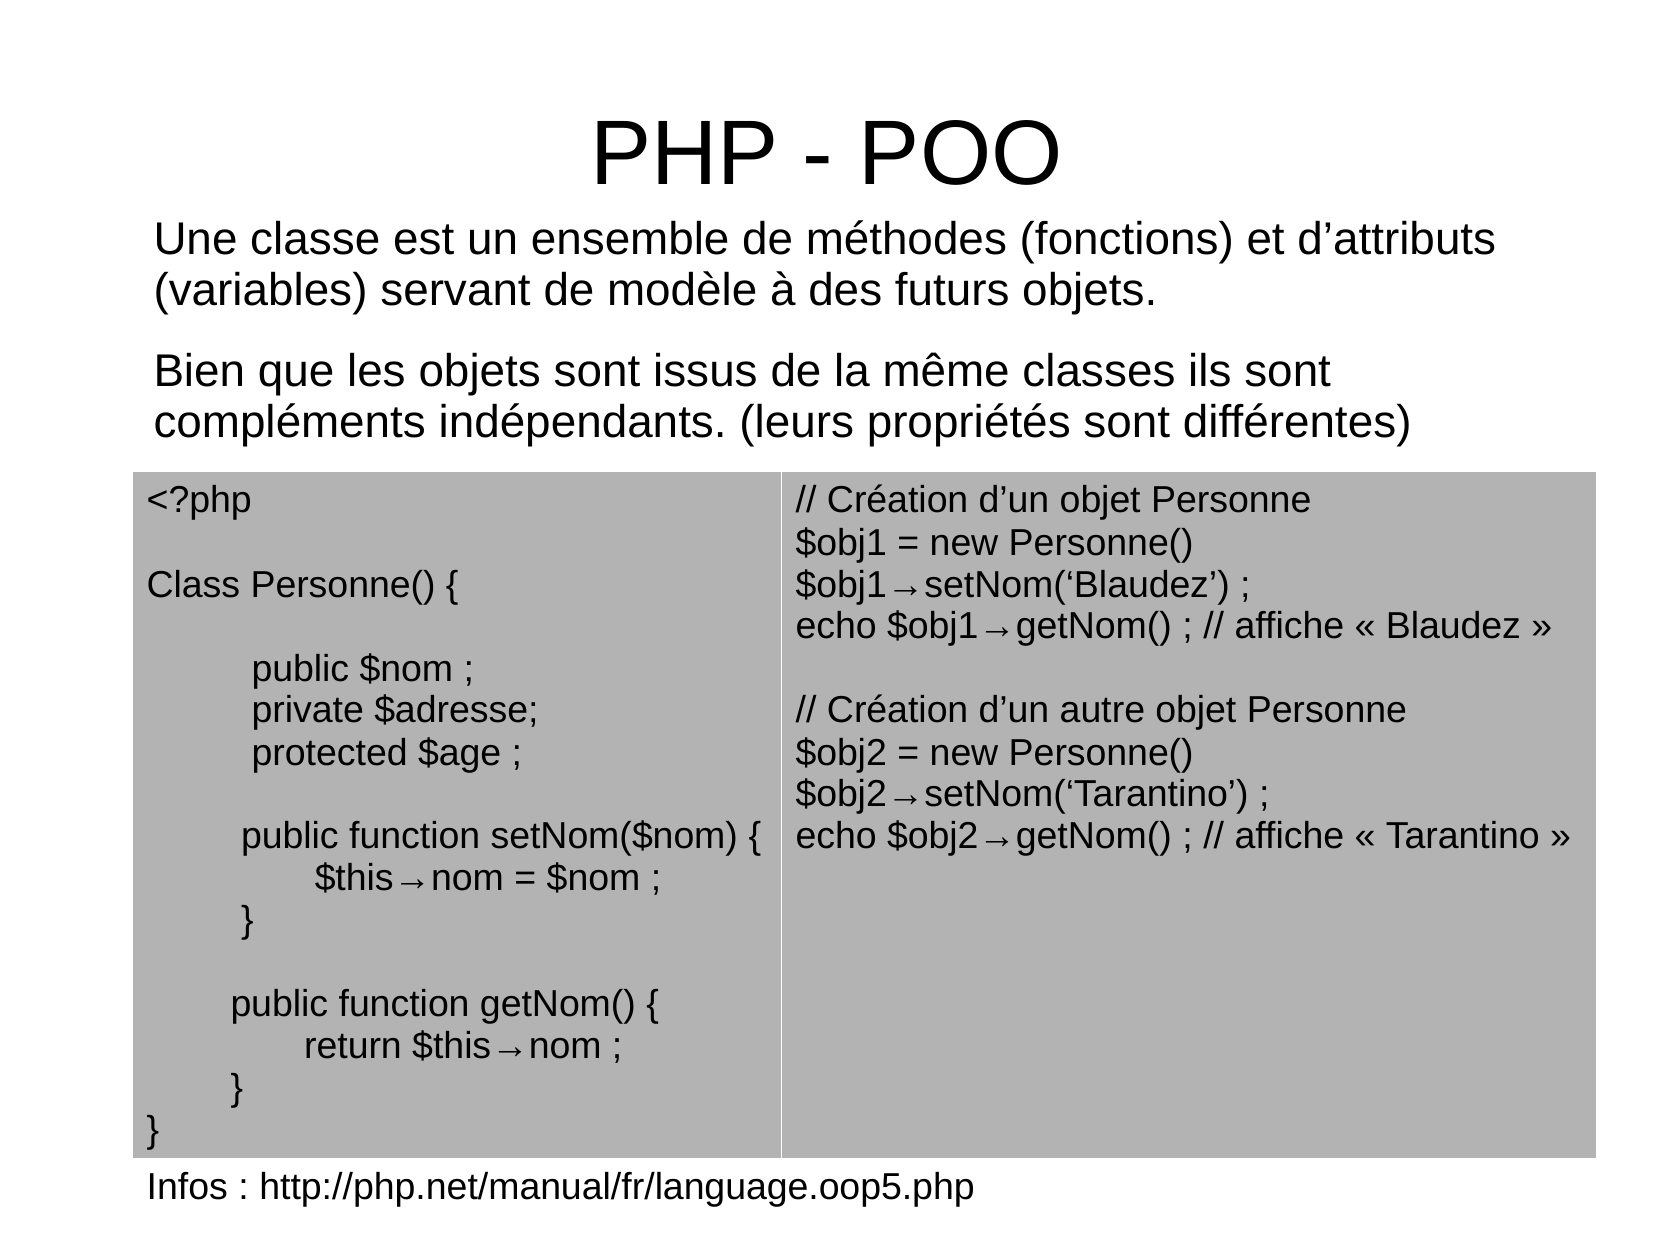

# PHP - POO
Une classe est un ensemble de méthodes (fonctions) et d’attributs (variables) servant de modèle à des futurs objets.
Bien que les objets sont issus de la même classes ils sont compléments indépendants. (leurs propriétés sont différentes)
| <?php Class Personne() { public $nom ; private $adresse; protected $age ; public function setNom($nom) { $this→nom = $nom ; } public function getNom() { return $this→nom ; } } | // Création d’un objet Personne $obj1 = new Personne()  $obj1→setNom(‘Blaudez’) ; echo $obj1→getNom() ; // affiche « Blaudez » // Création d’un autre objet Personne $obj2 = new Personne()  $obj2→setNom(‘Tarantino’) ; echo $obj2→getNom() ; // affiche « Tarantino » |
| --- | --- |
Infos : http://php.net/manual/fr/language.oop5.php